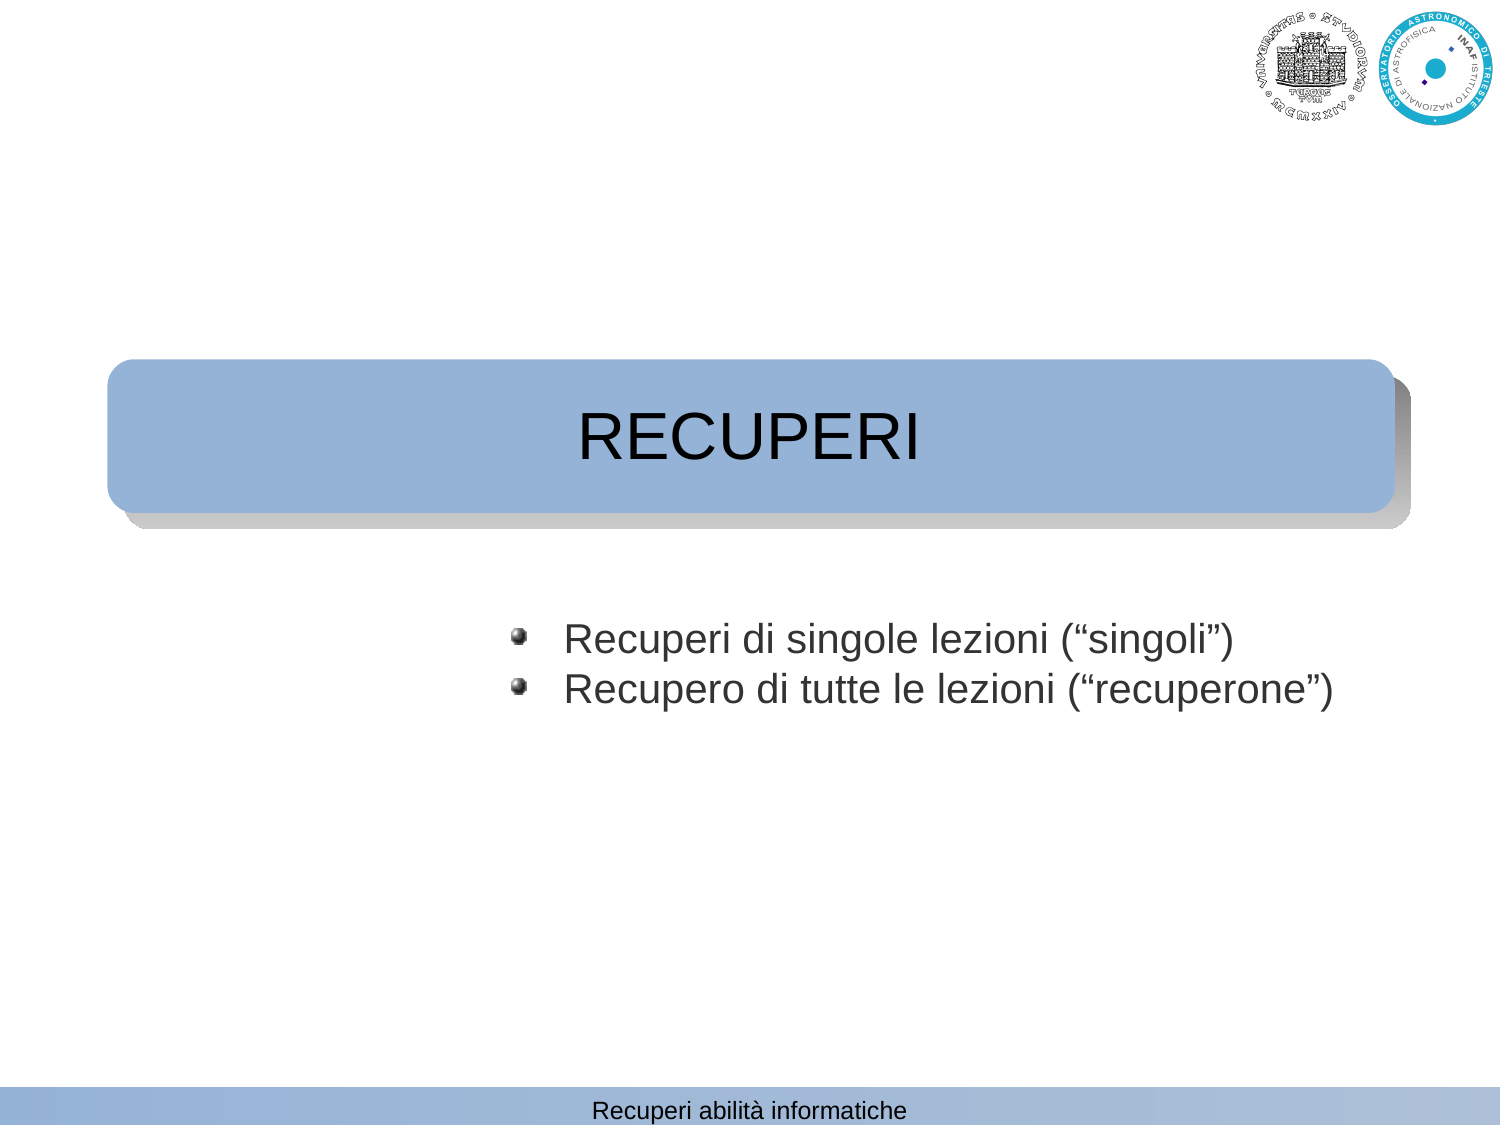

RECUPERI
# Recuperi di singole lezioni (“singoli”)
Recupero di tutte le lezioni (“recuperone”)